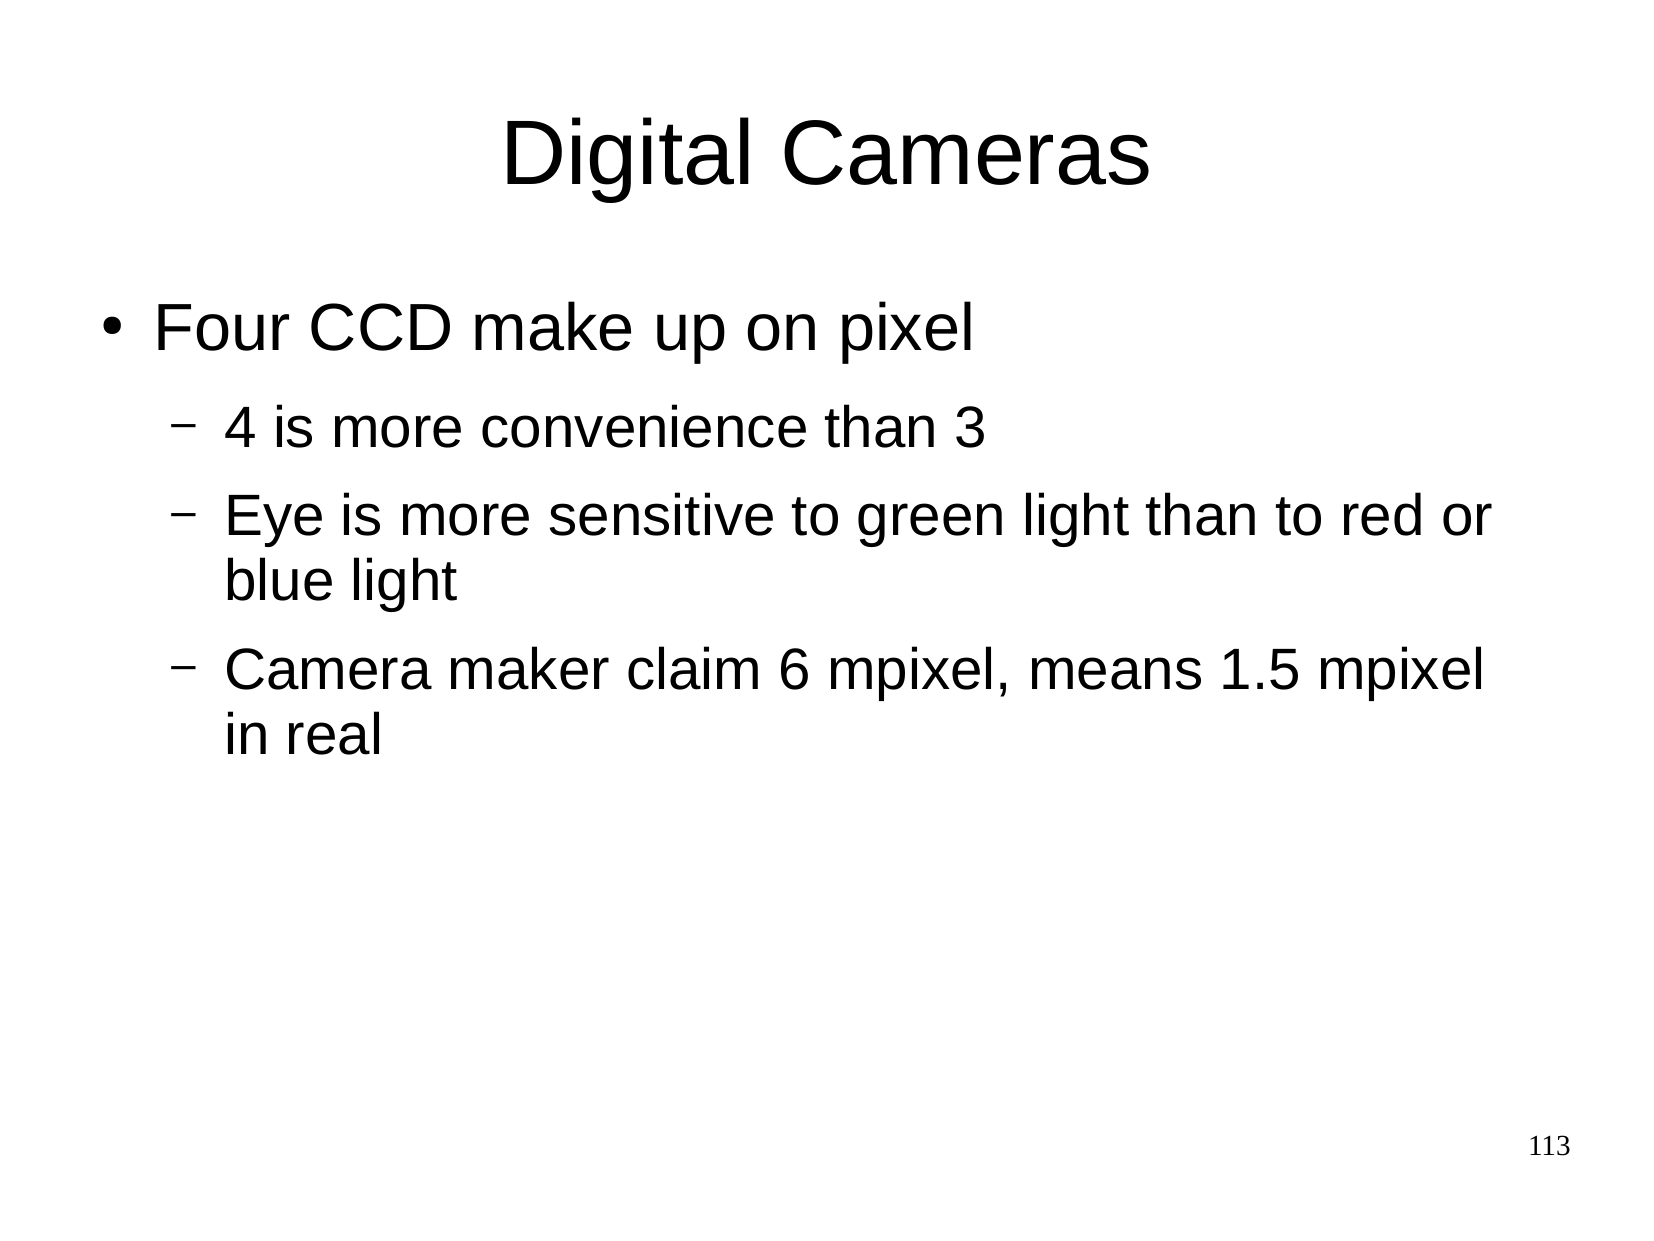

# Digital Cameras
Four CCD make up on pixel
4 is more convenience than 3
Eye is more sensitive to green light than to red or blue light
Camera maker claim 6 mpixel, means 1.5 mpixel in real
113